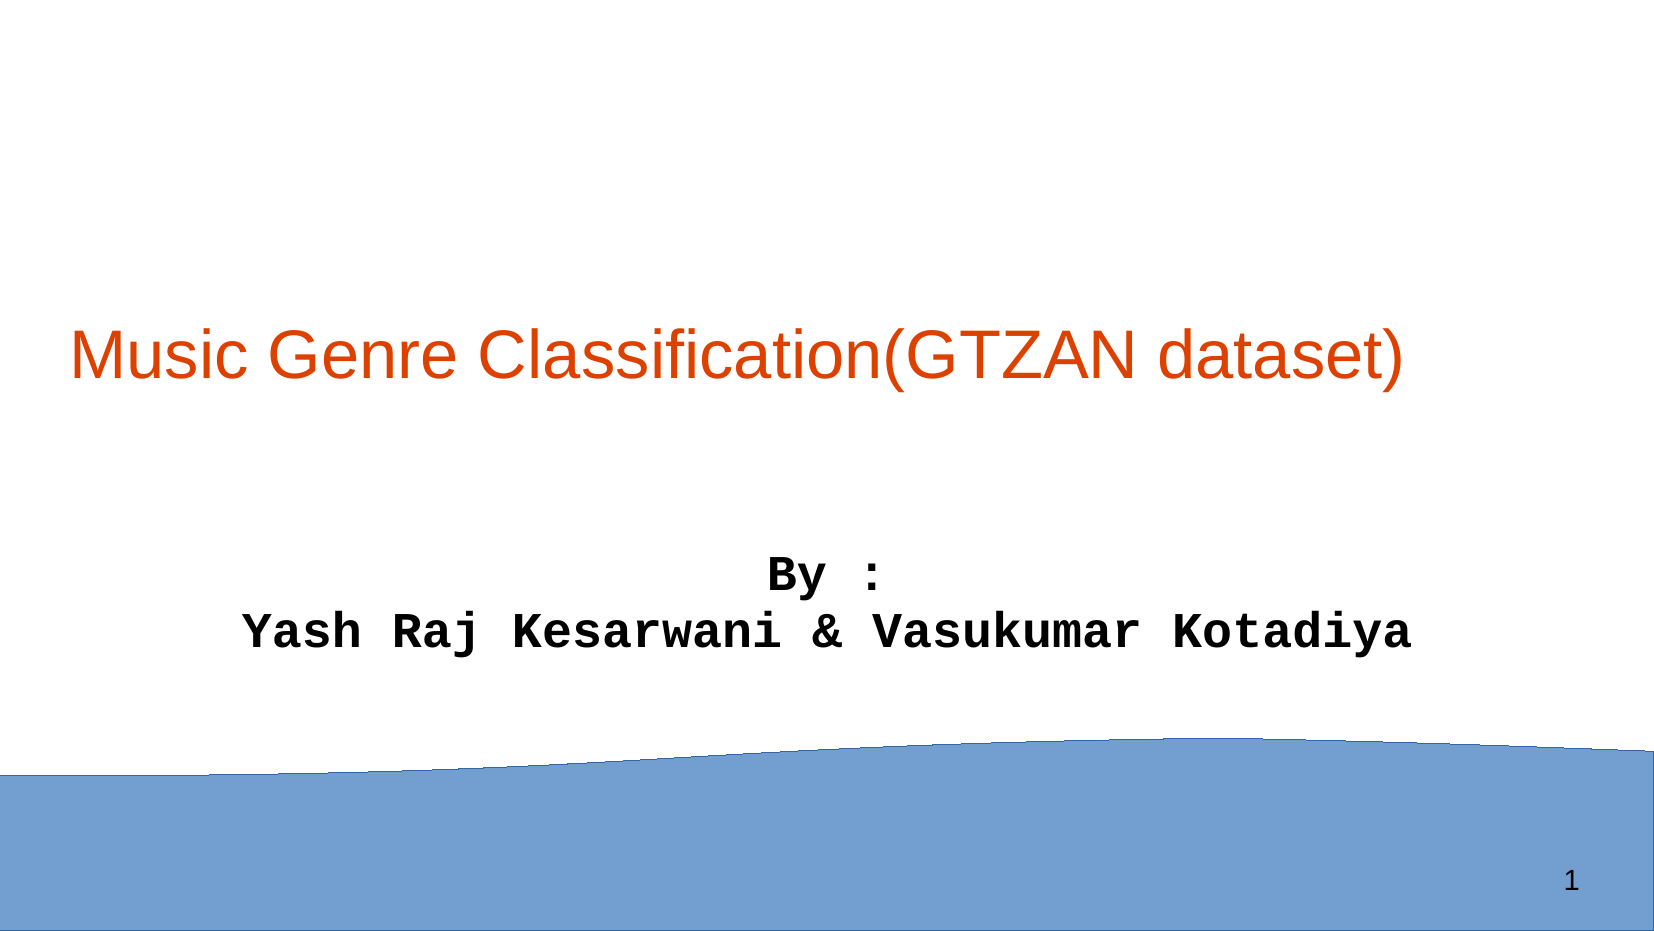

# Music Genre Classification(GTZAN dataset)
By :
Yash Raj Kesarwani & Vasukumar Kotadiya